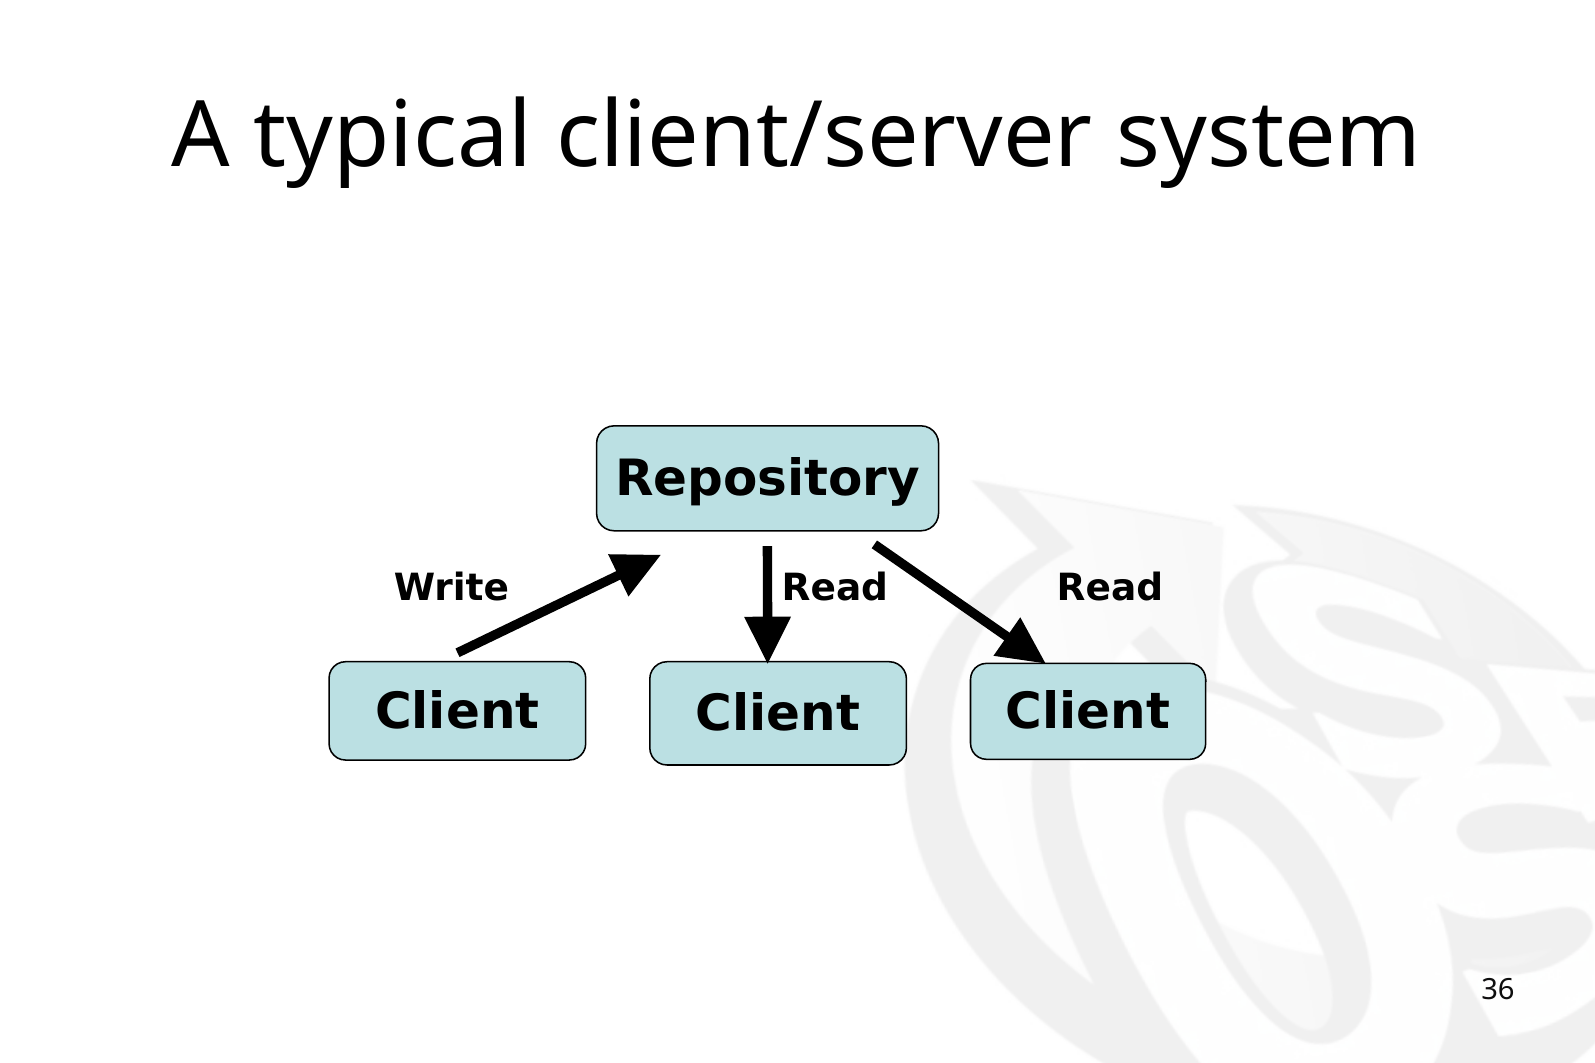

# A typical client/server system
Repository
Write Read Read
Client
Client
Client
36